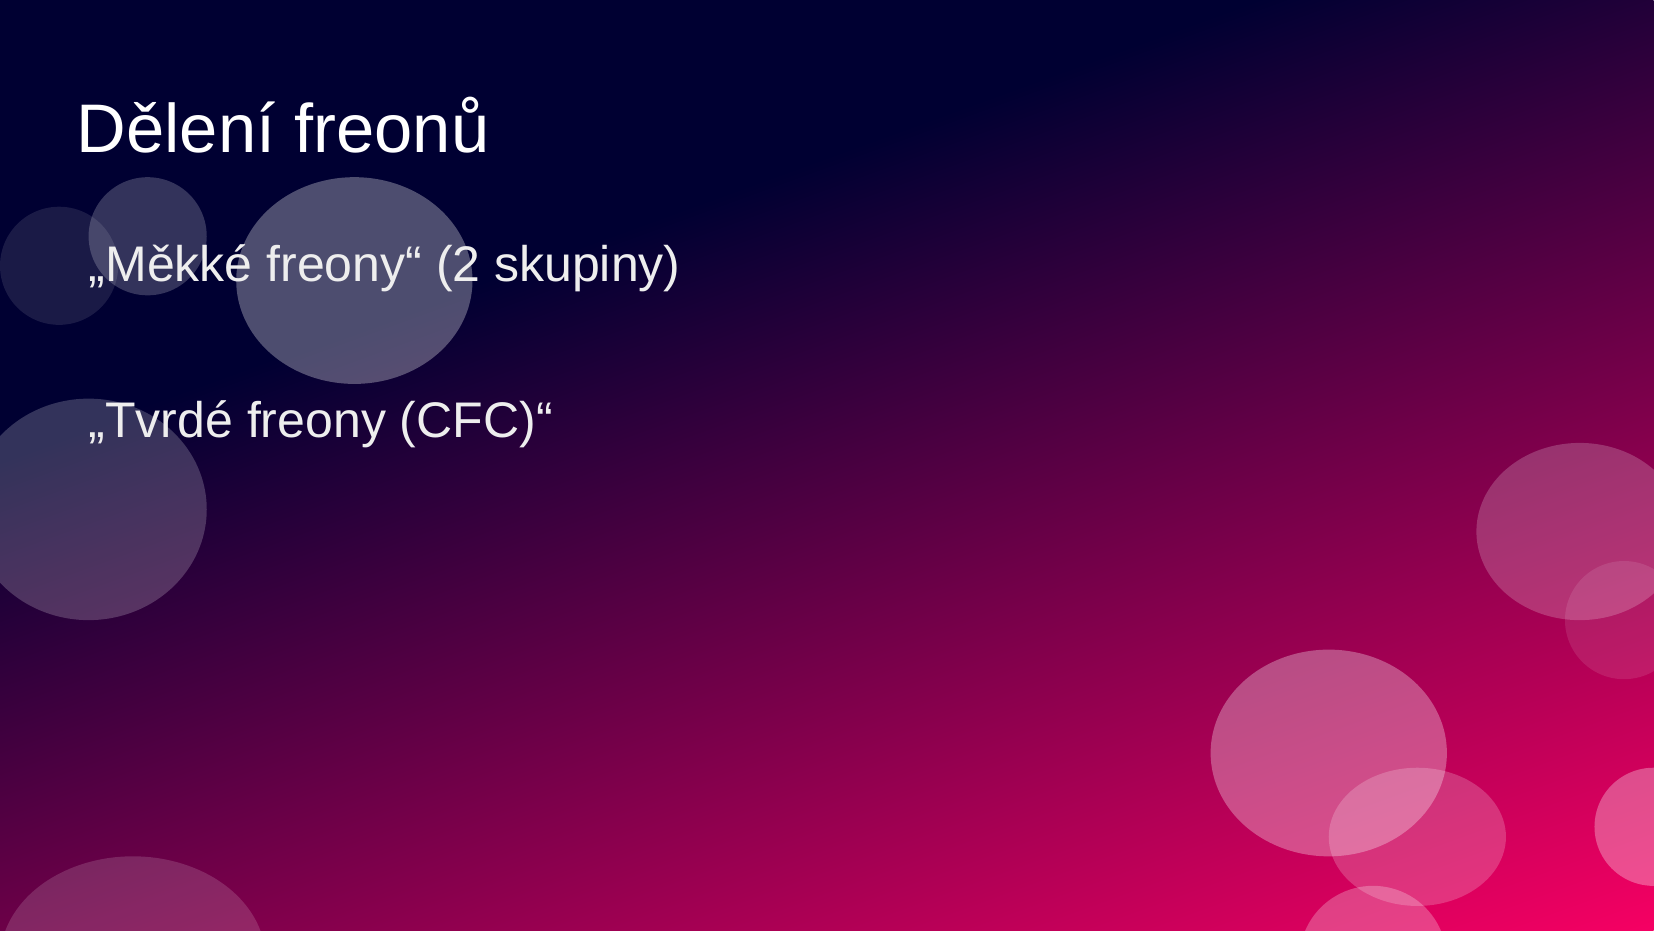

# Dělení freonů
„Měkké freony“ (2 skupiny)
„Tvrdé freony (CFC)“